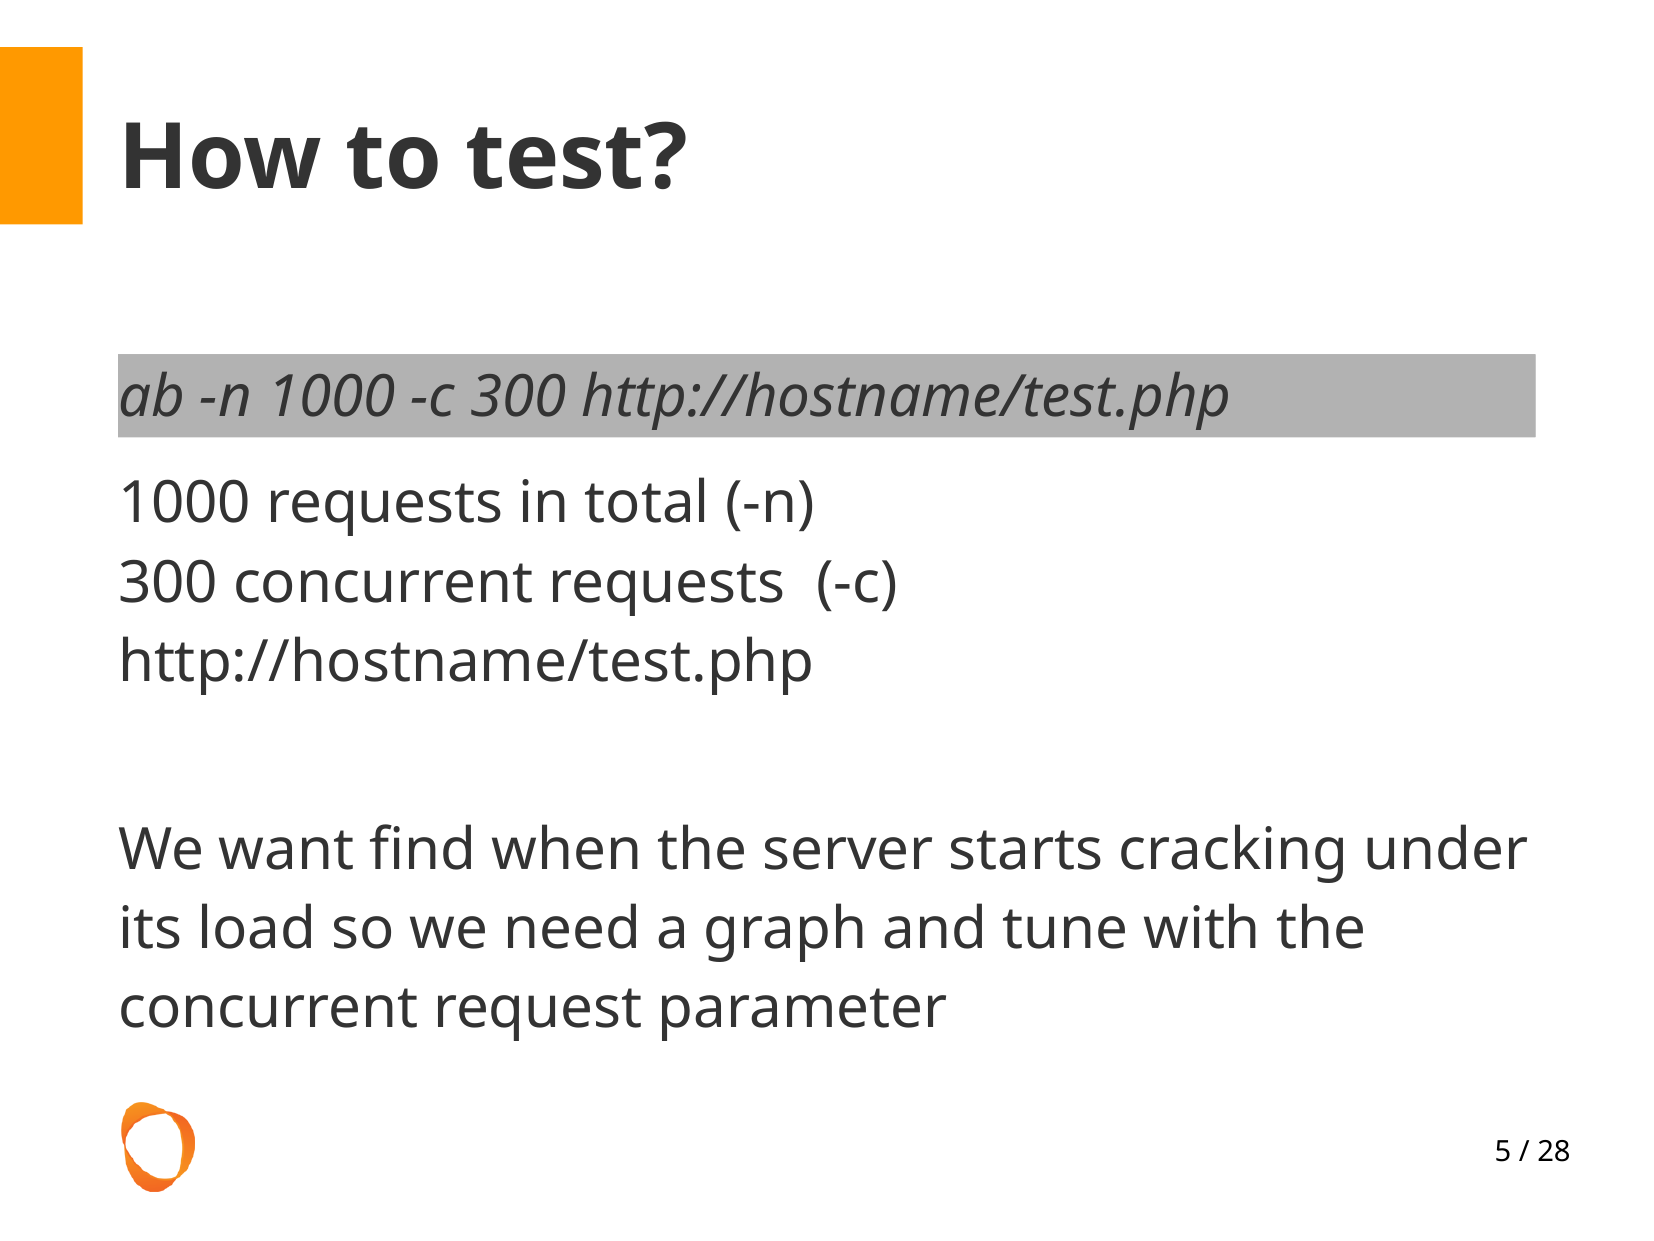

# How to test?
ab -n 1000 -c 300 http://hostname/test.php
ab -n 1000 -c 300 http://hostname/test.php
ab -n 1000 -c 300 http://hostname/test.php
1000 requests in total (-n)
300 concurrent requests (-c)
http://hostname/test.php
We want find when the server starts cracking under its load so we need a graph and tune with the concurrent request parameter
5